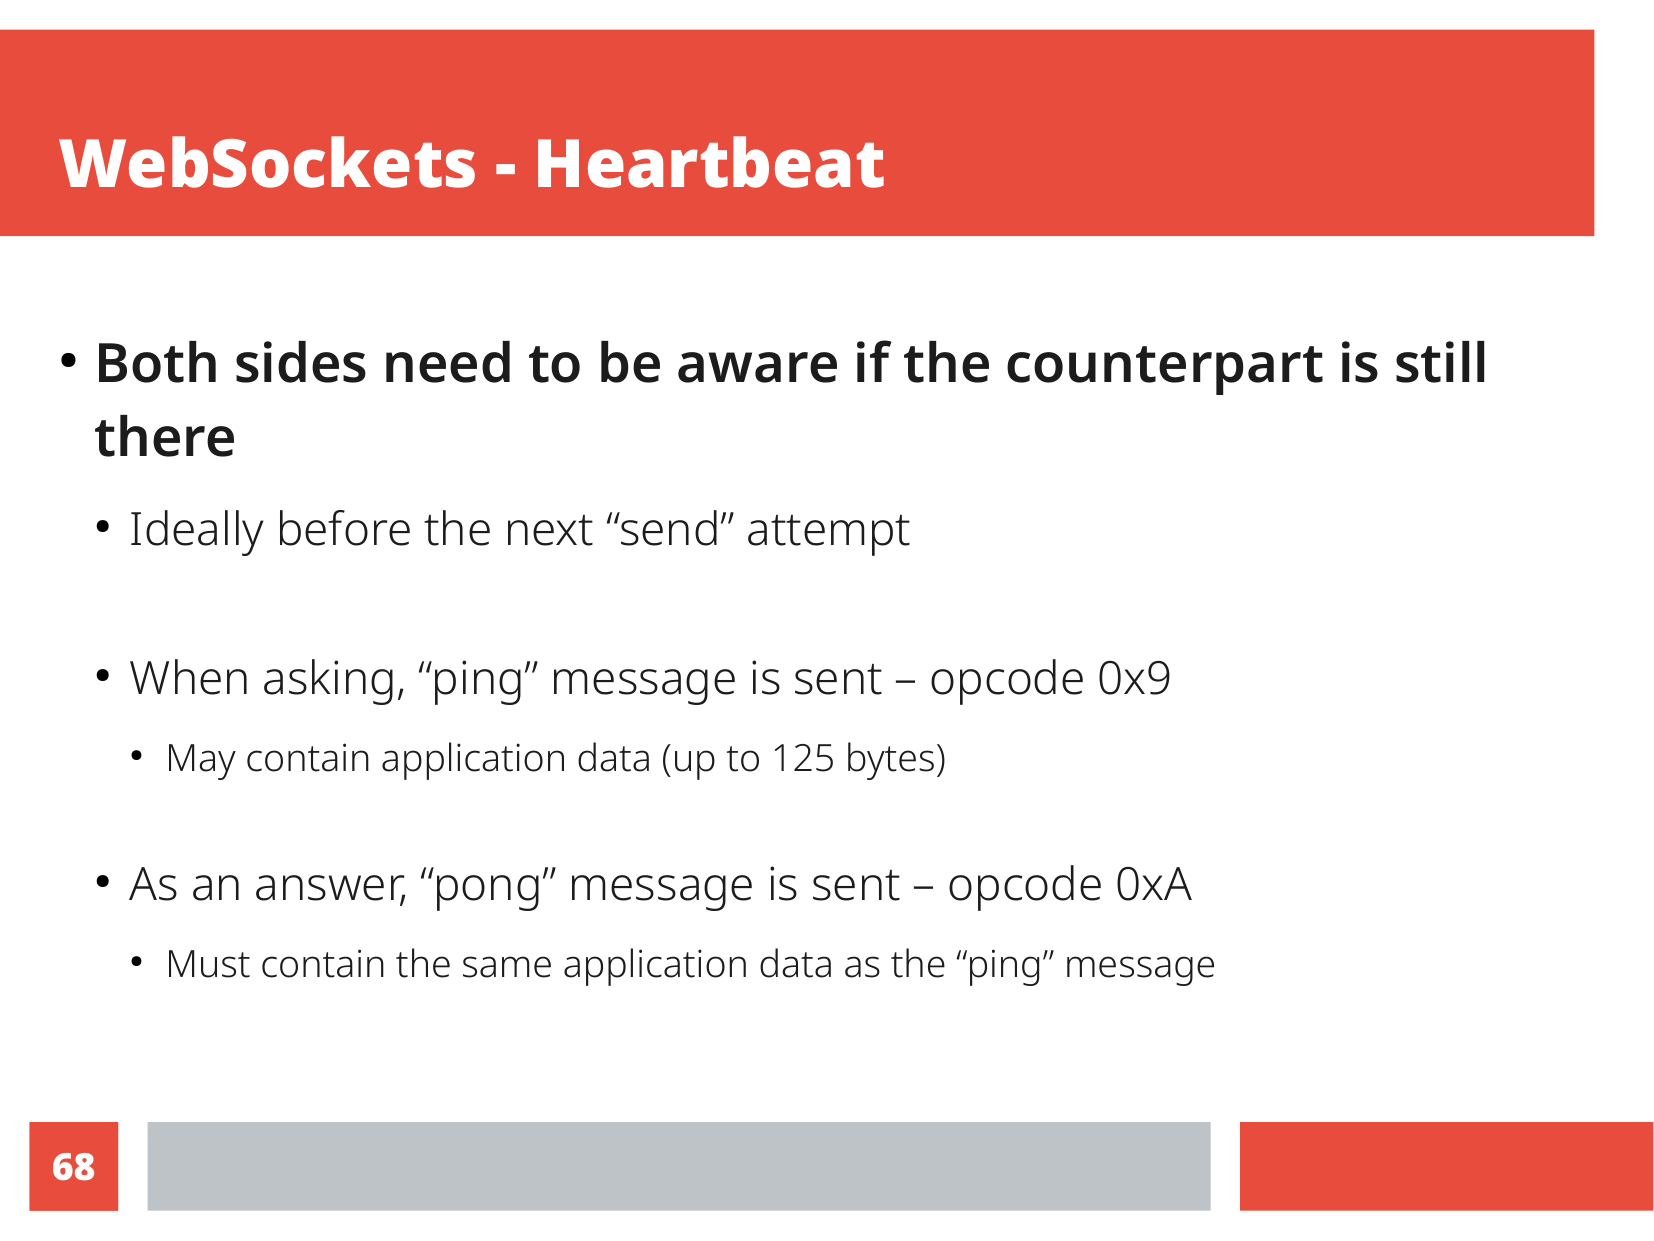

# WebSockets - Heartbeat
Both sides need to be aware if the counterpart is still there
Ideally before the next “send” attempt
When asking, “ping” message is sent – opcode 0x9
May contain application data (up to 125 bytes)
As an answer, “pong” message is sent – opcode 0xA
Must contain the same application data as the “ping” message
68